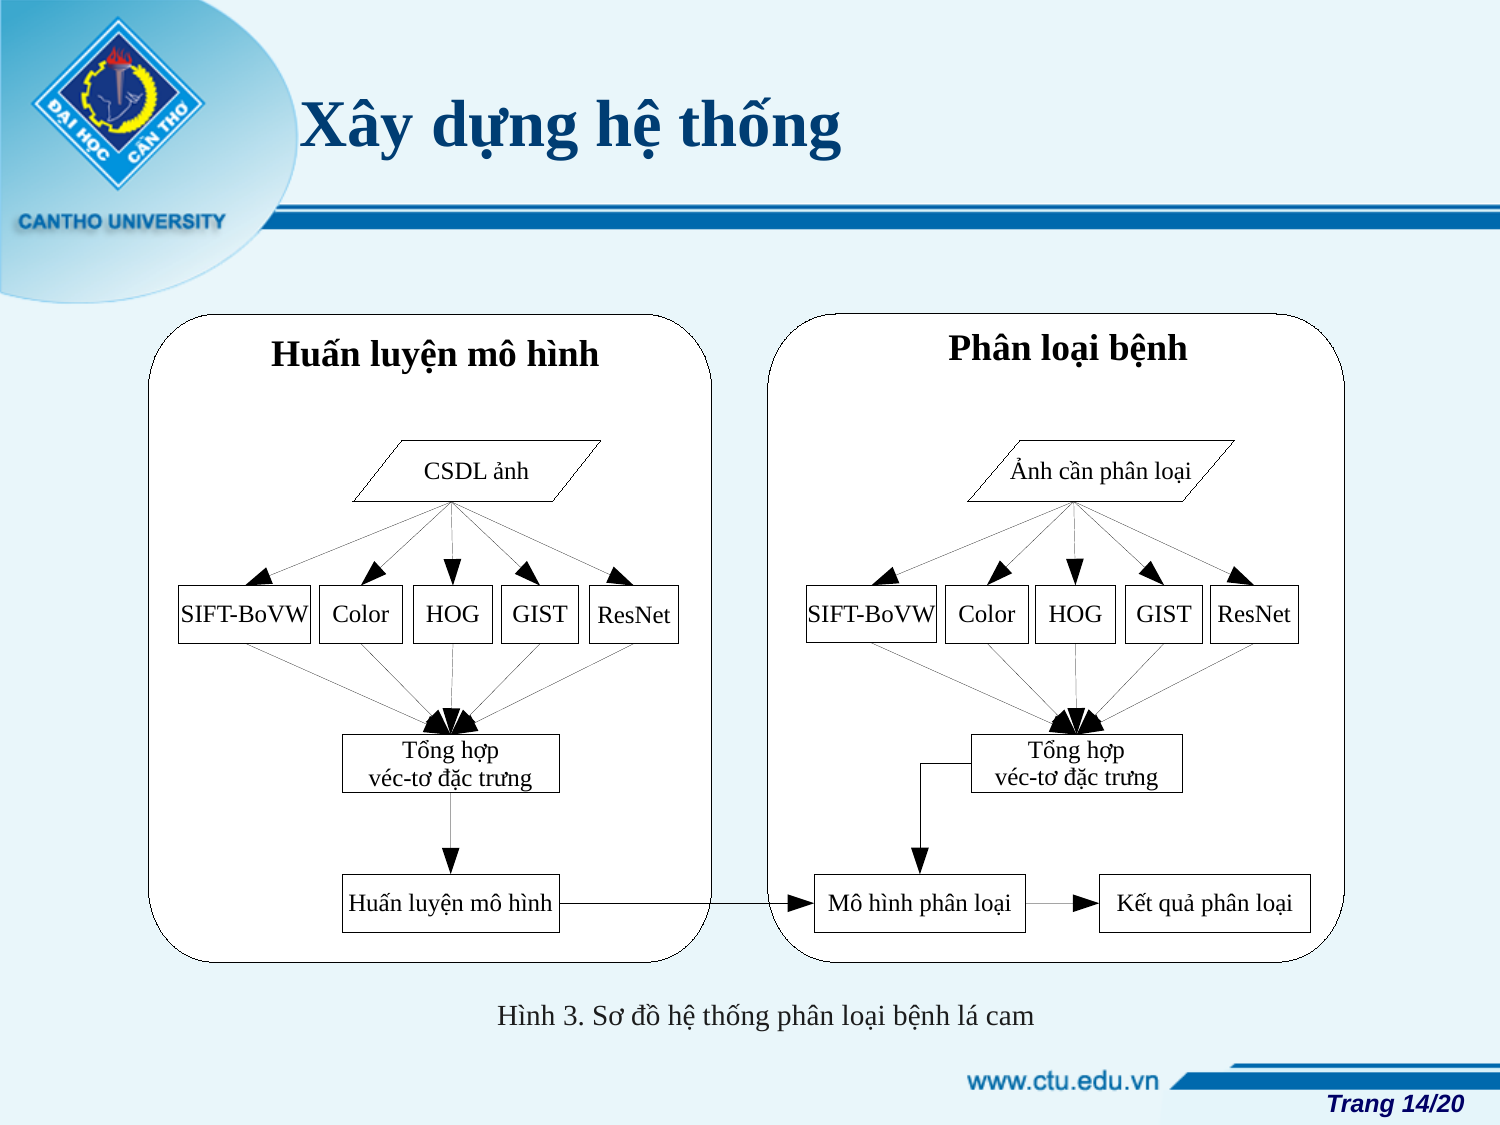

# Xây dựng hệ thống
Phân loại bệnh
Huấn luyện mô hình
Ảnh cần phân loại
CSDL ảnh
SIFT-BoVW
Color
HOG
GIST
ResNet
SIFT-BoVW
Color
HOG
GIST
ResNet
Tổng hợp
véc-tơ đặc trưng
Tổng hợp
véc-tơ đặc trưng
Mô hình phân loại
Huấn luyện mô hình
Kết quả phân loại
Hình 3. Sơ đồ hệ thống phân loại bệnh lá cam
Trang 14/20